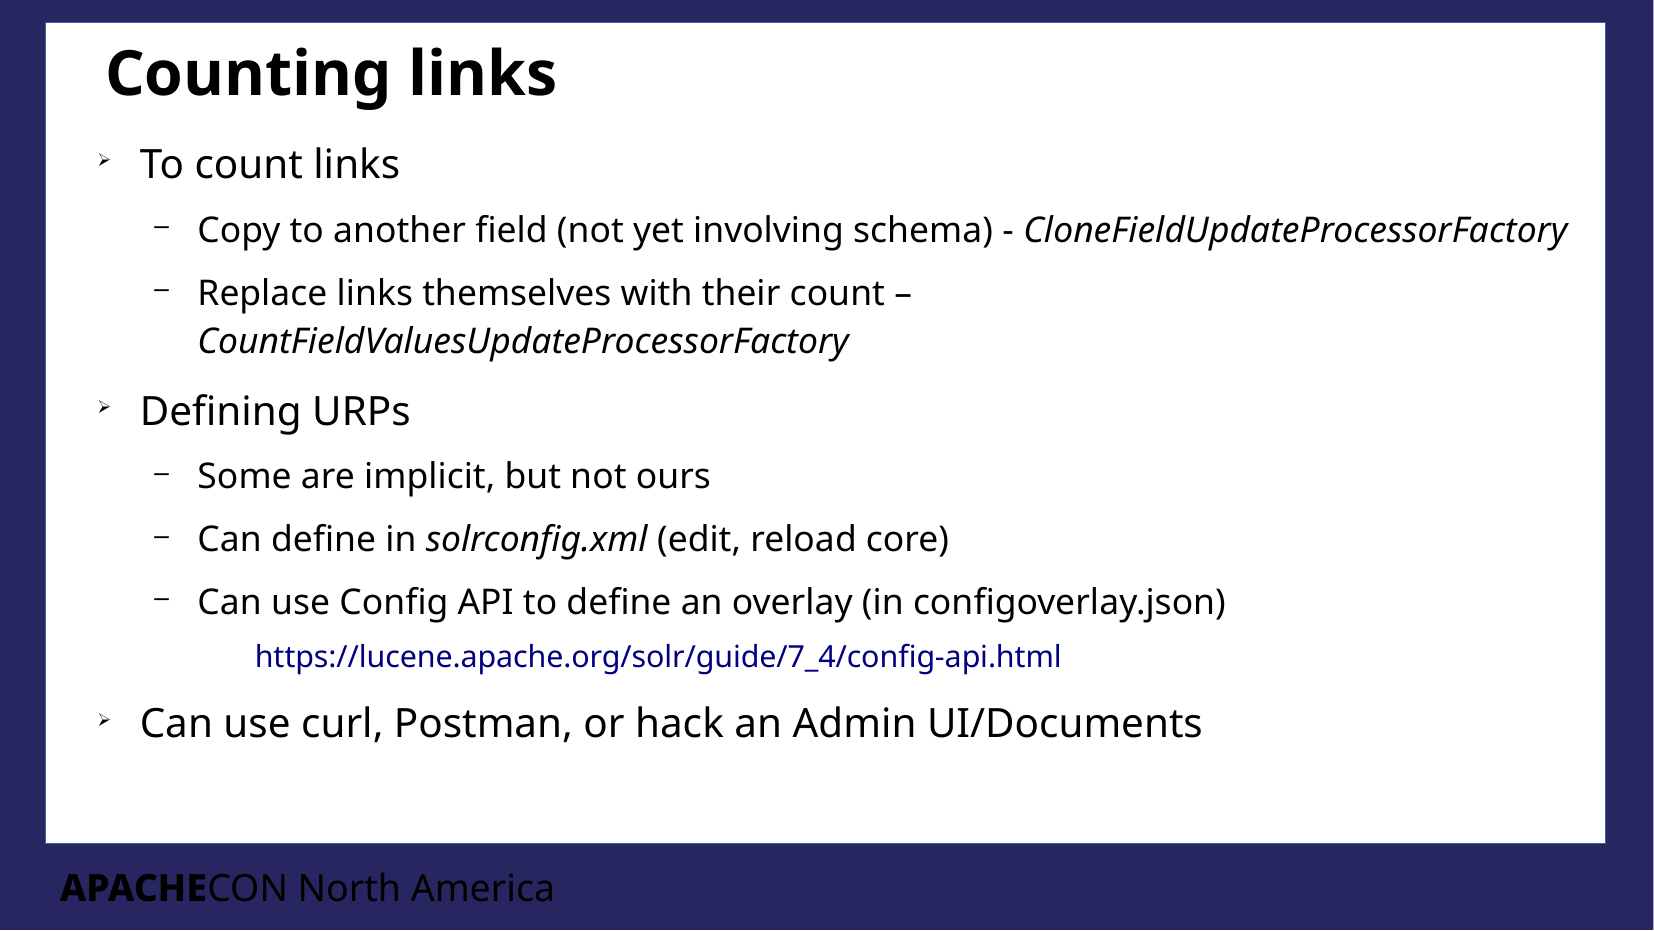

# Counting links
To count links
Copy to another field (not yet involving schema) - CloneFieldUpdateProcessorFactory
Replace links themselves with their count – CountFieldValuesUpdateProcessorFactory
Defining URPs
Some are implicit, but not ours
Can define in solrconfig.xml (edit, reload core)
Can use Config API to define an overlay (in configoverlay.json)
https://lucene.apache.org/solr/guide/7_4/config-api.html
Can use curl, Postman, or hack an Admin UI/Documents